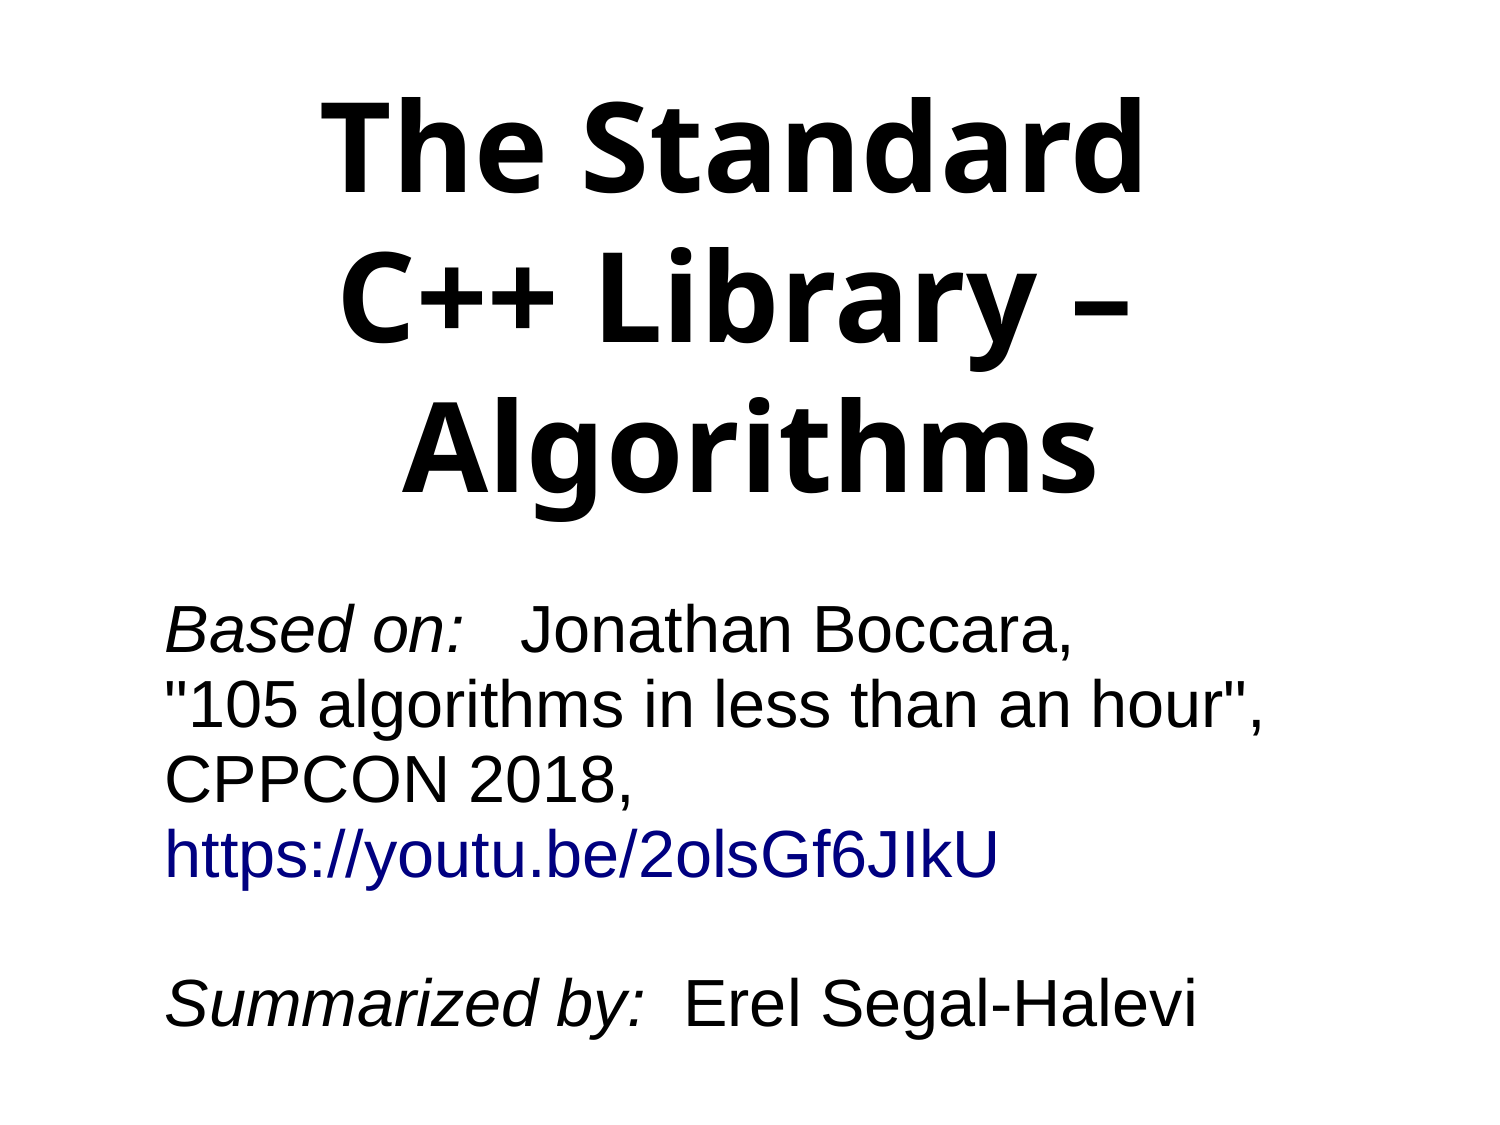

The Standard
C++ Library –
Algorithms
Based on: Jonathan Boccara,
"105 algorithms in less than an hour", CPPCON 2018, https://youtu.be/2olsGf6JIkU
Summarized by: Erel Segal-Halevi